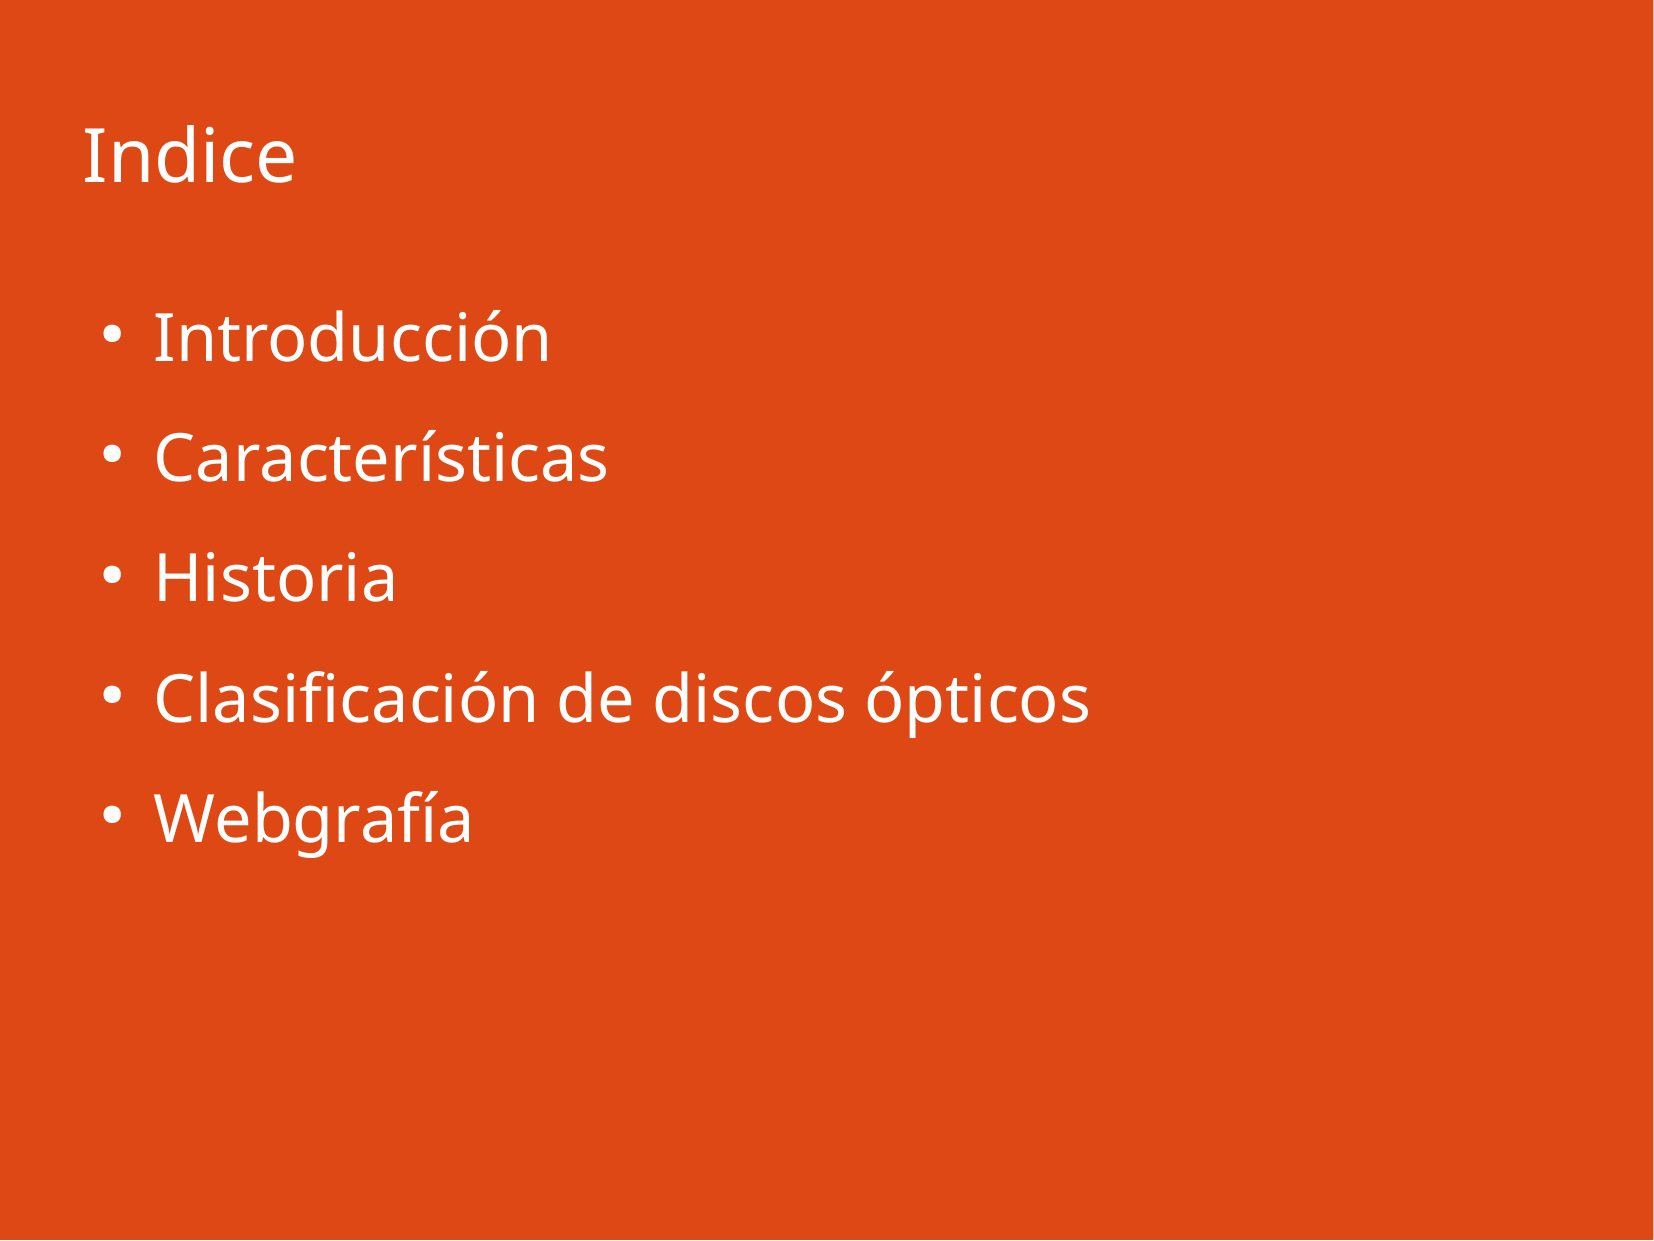

# Indice
Introducción
Características
Historia
Clasificación de discos ópticos
Webgrafía